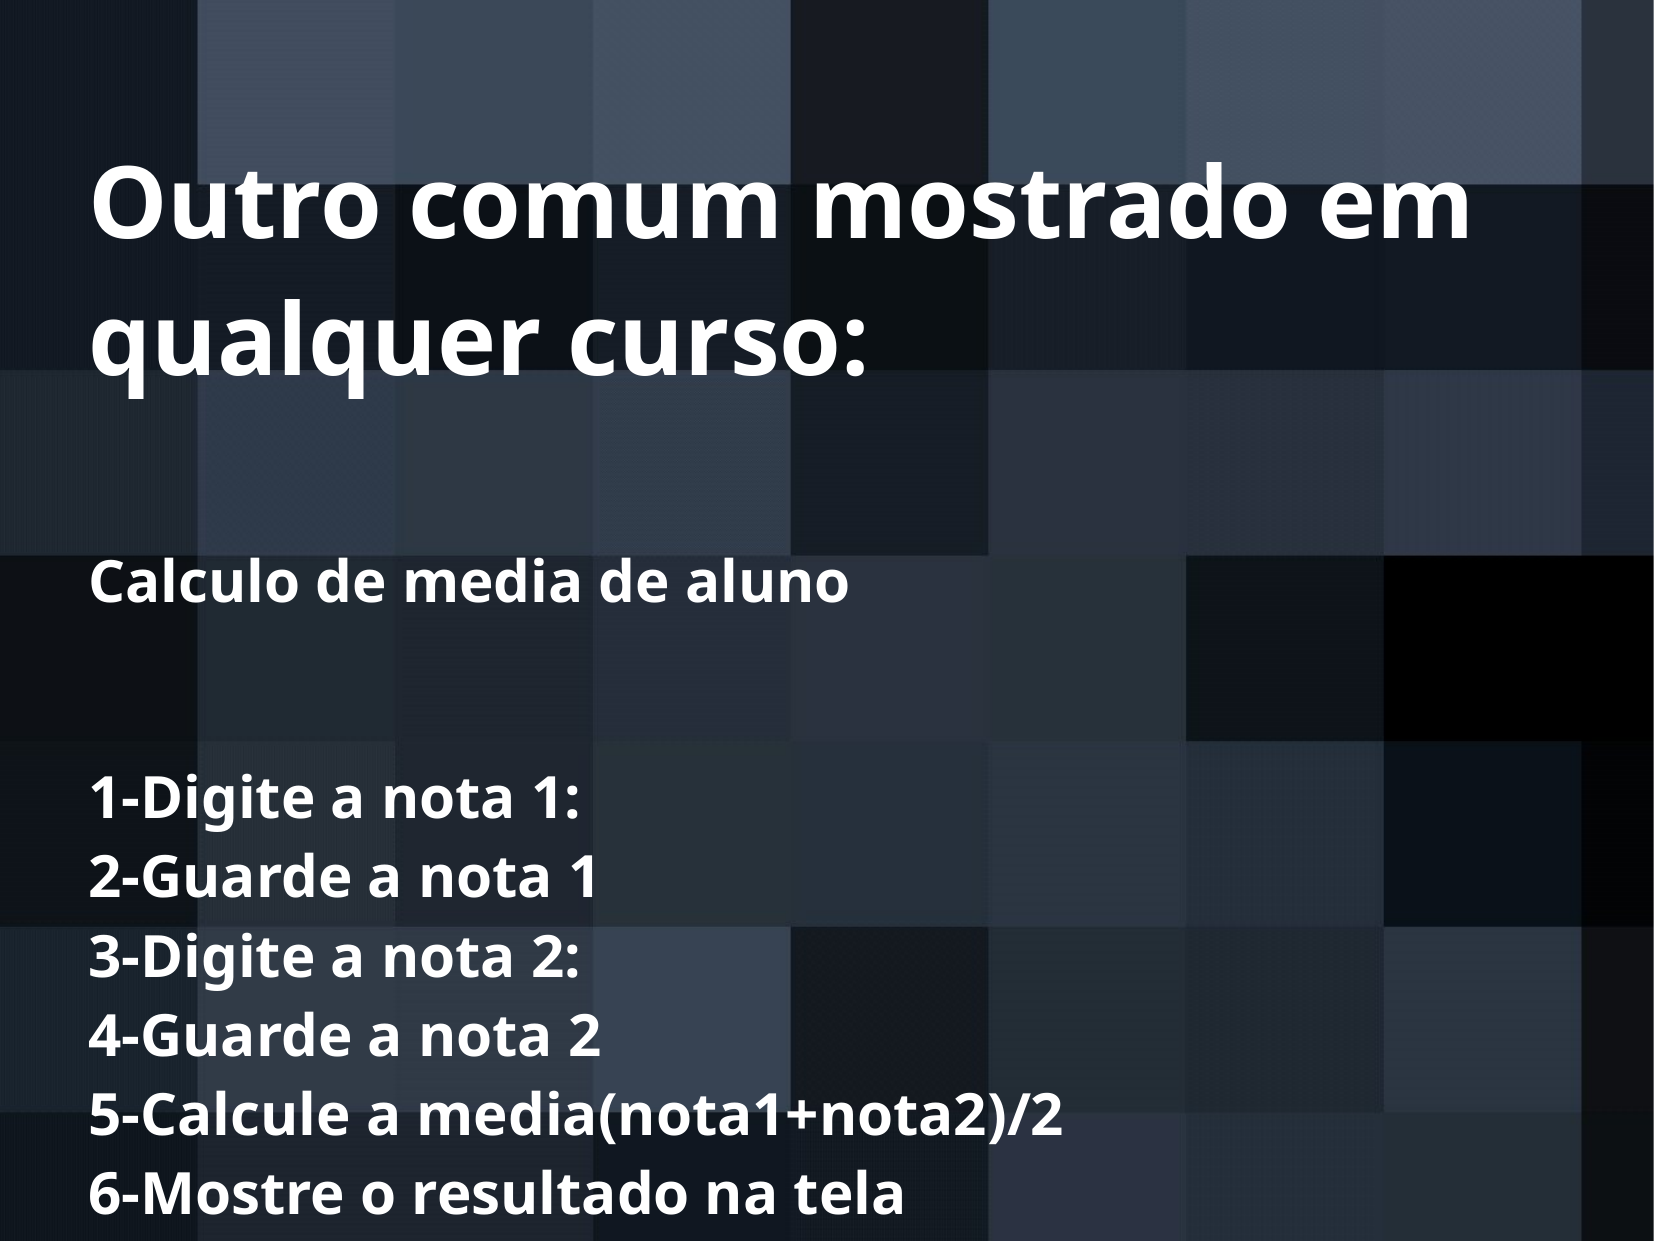

# Outro comum mostrado em qualquer curso: Calculo de media de aluno 1-Digite a nota 1: 2-Guarde a nota 1 3-Digite a nota 2: 4-Guarde a nota 2 5-Calcule a media(nota1+nota2)/2 6-Mostre o resultado na tela